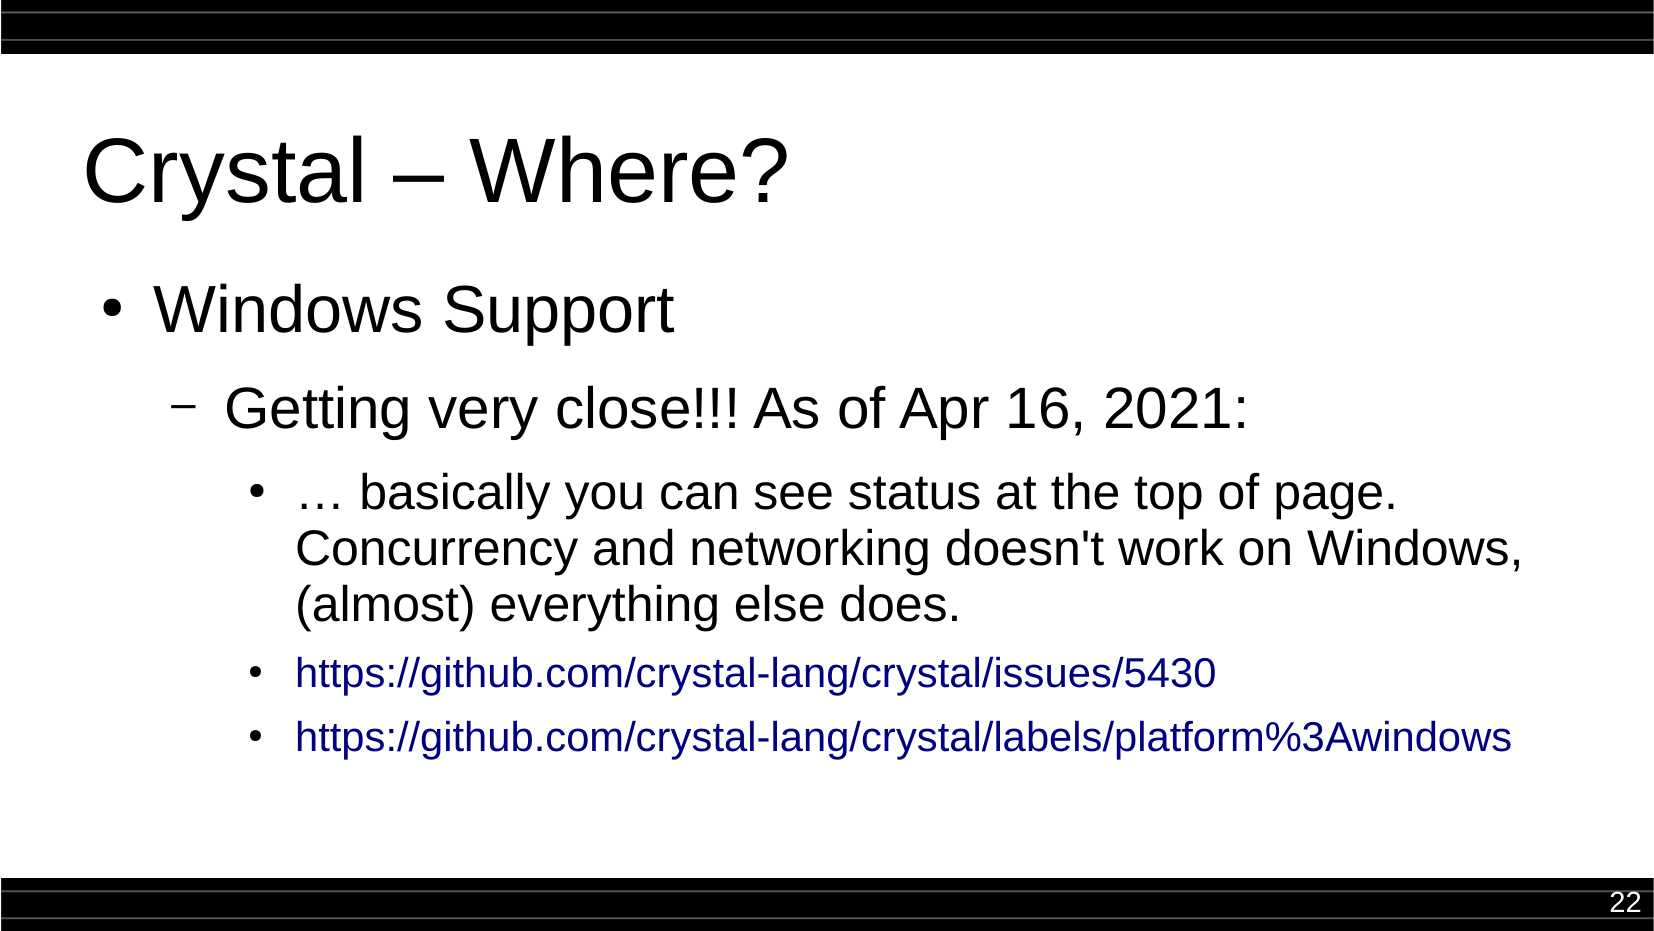

# Crystal – Where?
Windows Support
Getting very close!!! As of Apr 16, 2021:
… basically you can see status at the top of page. Concurrency and networking doesn't work on Windows, (almost) everything else does.
https://github.com/crystal-lang/crystal/issues/5430
https://github.com/crystal-lang/crystal/labels/platform%3Awindows